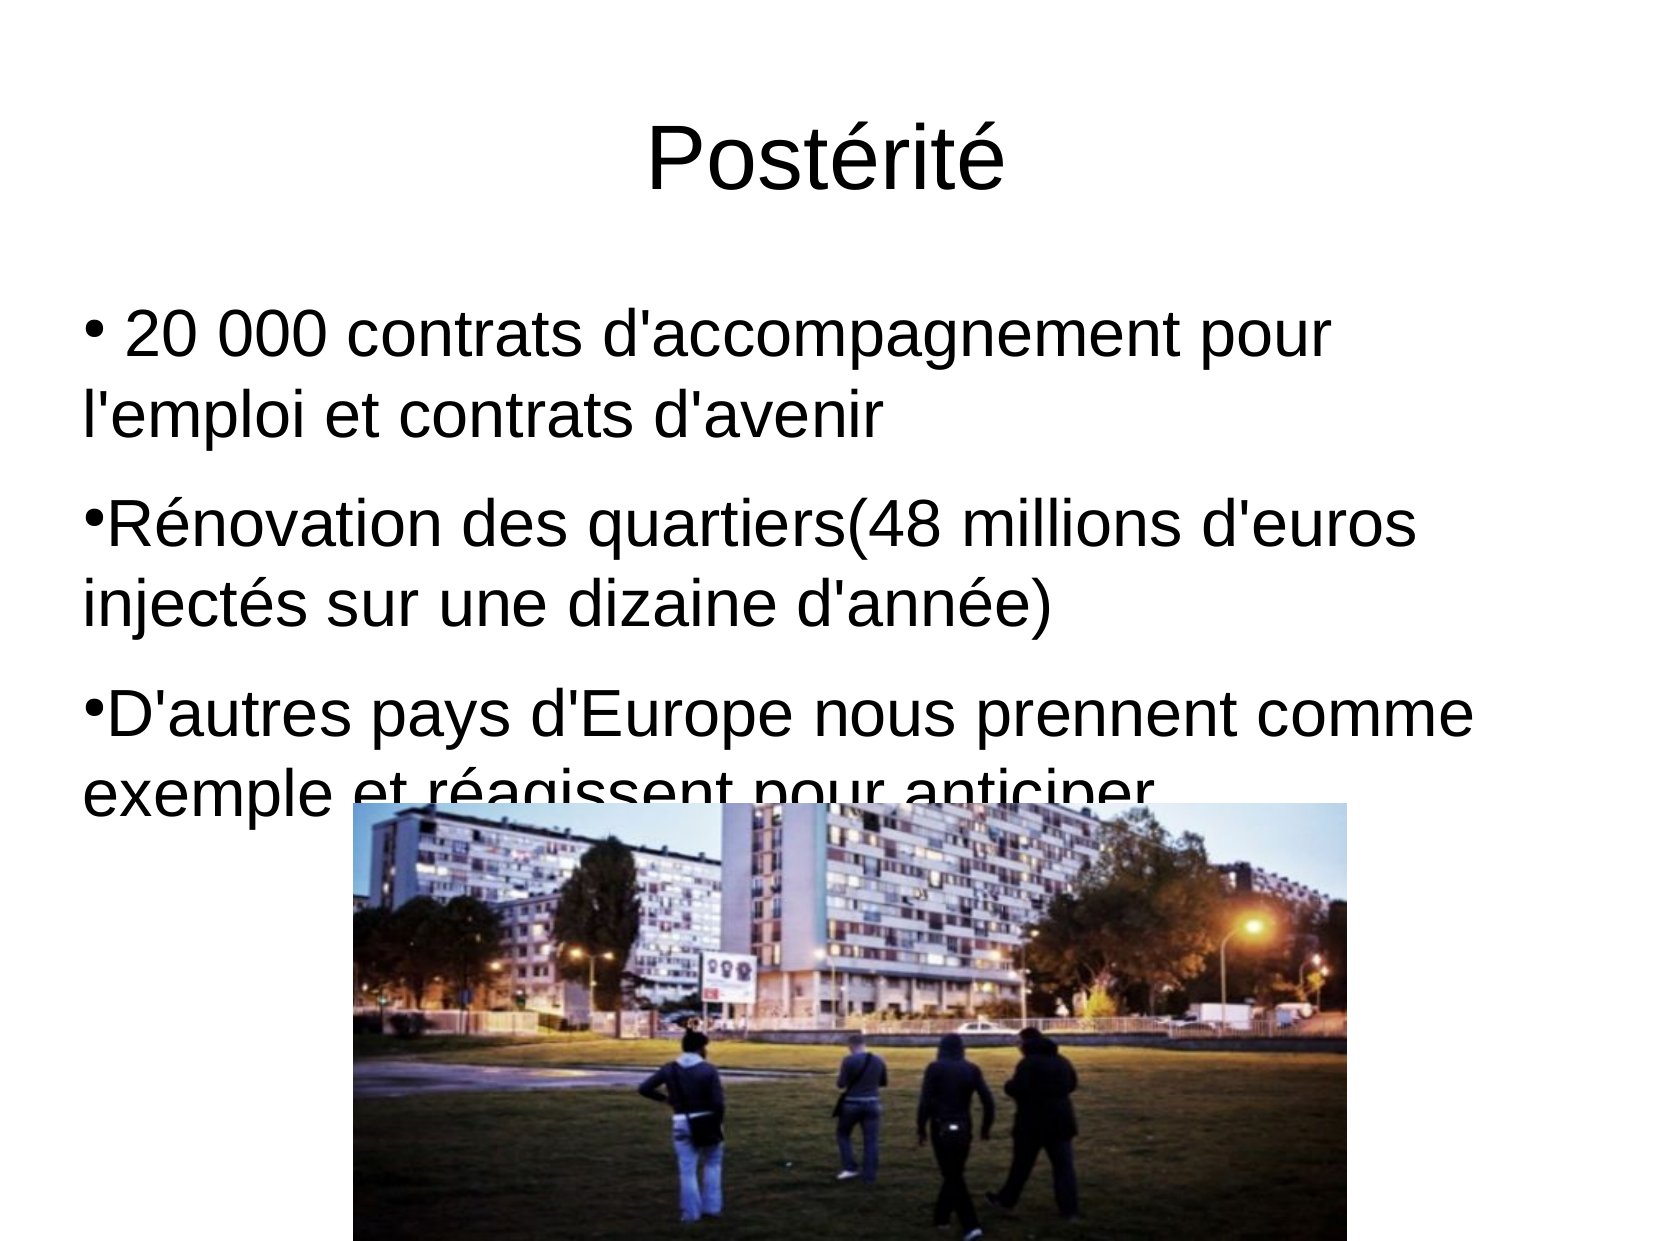

# Postérité
 20 000 contrats d'accompagnement pour l'emploi et contrats d'avenir
Rénovation des quartiers(48 millions d'euros injectés sur une dizaine d'année)
D'autres pays d'Europe nous prennent comme exemple et réagissent pour anticiper.